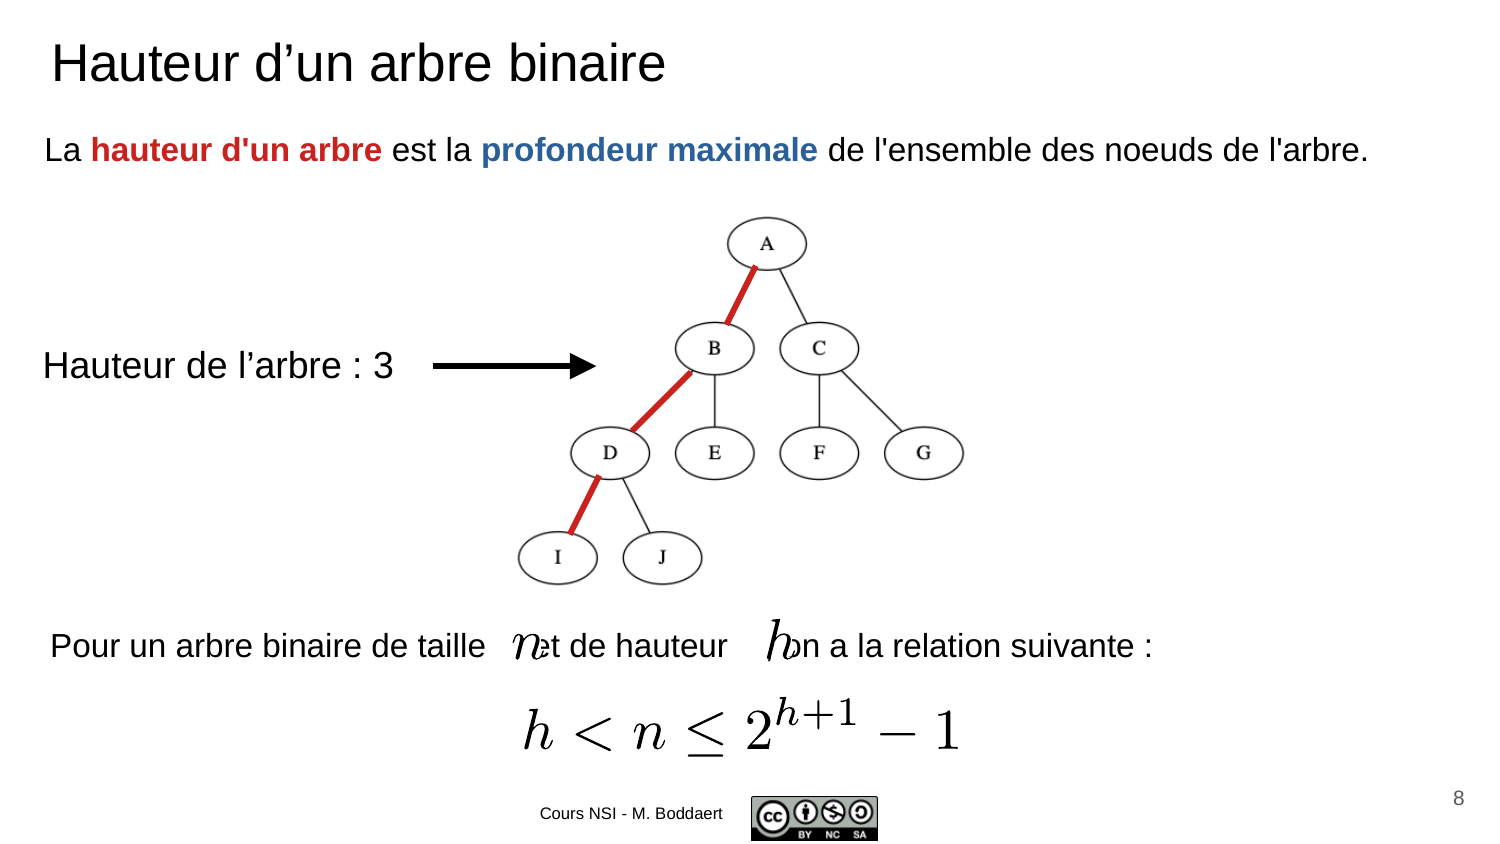

# Hauteur d’un arbre binaire
La hauteur d'un arbre est la profondeur maximale de l'ensemble des noeuds de l'arbre.
Hauteur de l’arbre : 3
Pour un arbre binaire de taille et de hauteur , on a la relation suivante :
8